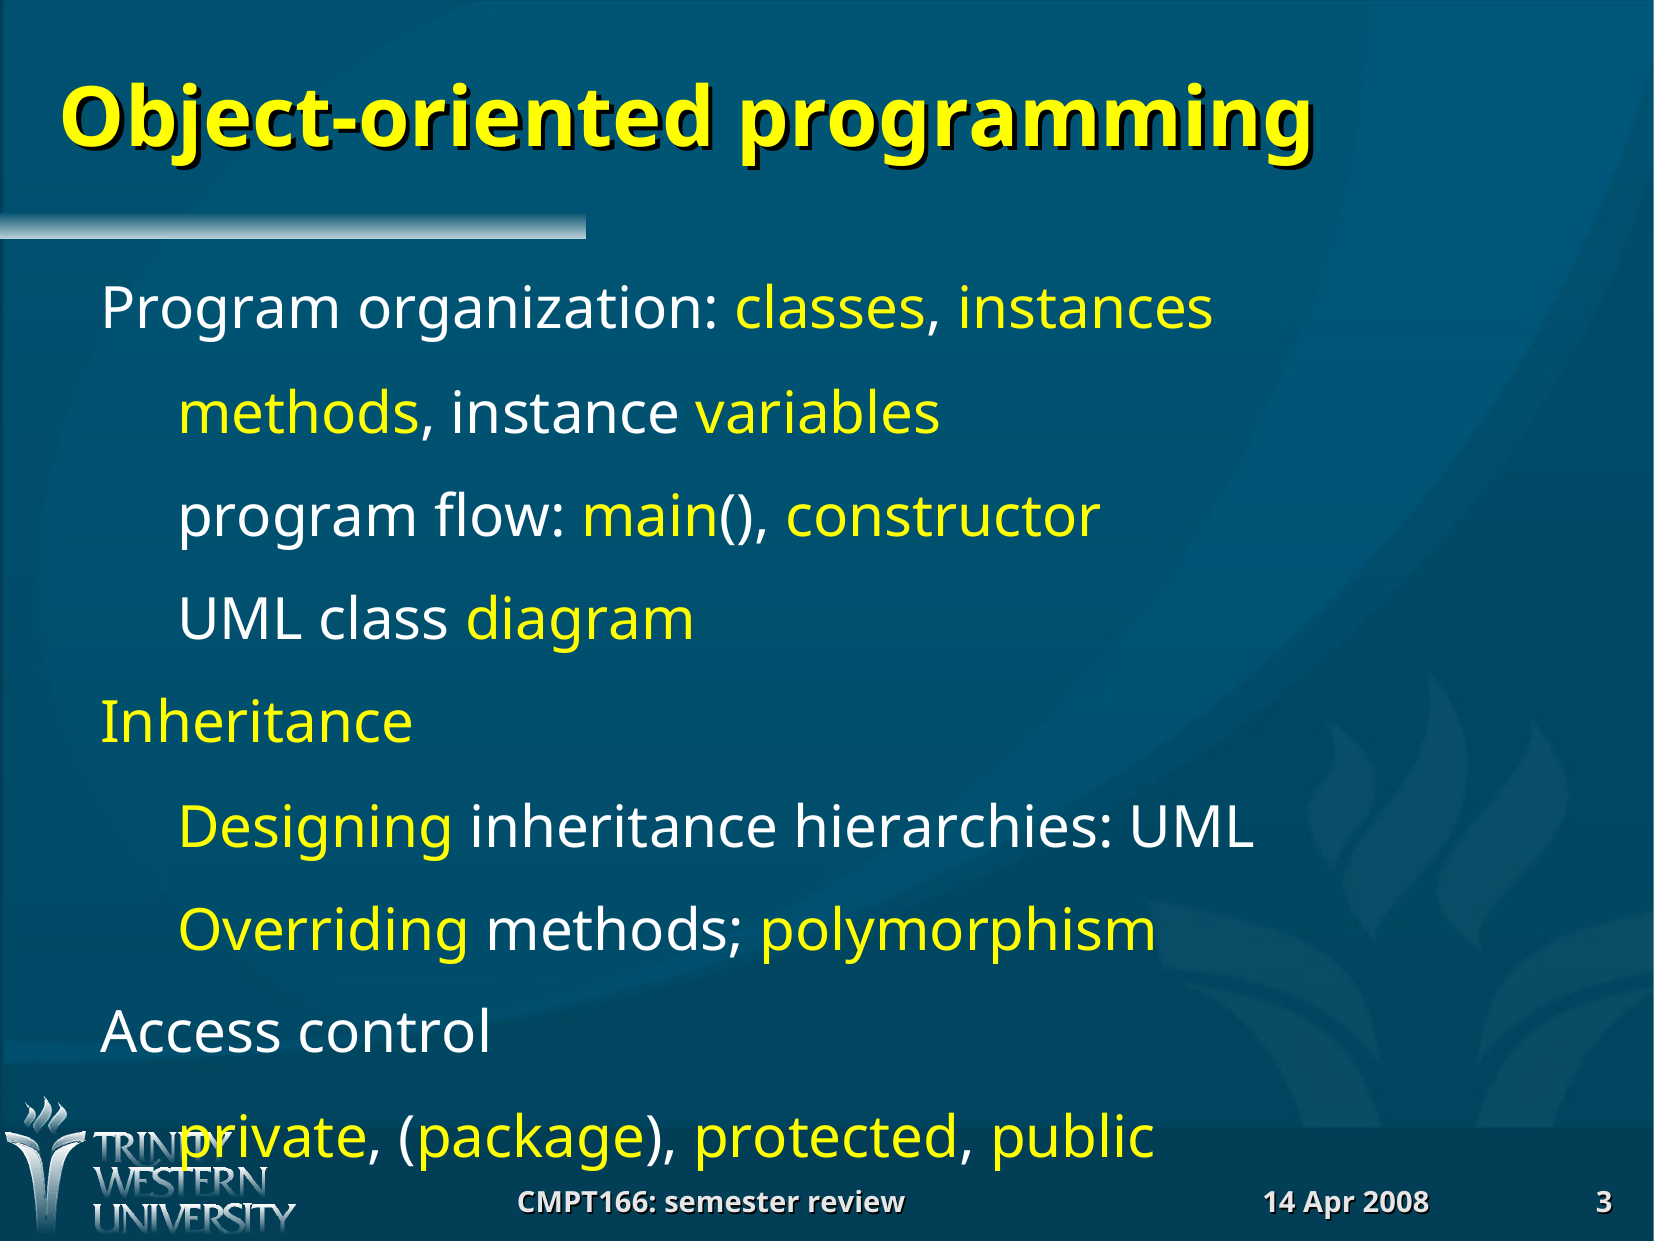

# Object-oriented programming
Program organization: classes, instances
methods, instance variables
program flow: main(), constructor
UML class diagram
Inheritance
Designing inheritance hierarchies: UML
Overriding methods; polymorphism
Access control
private, (package), protected, public
CMPT166: semester review
14 Apr 2008
3